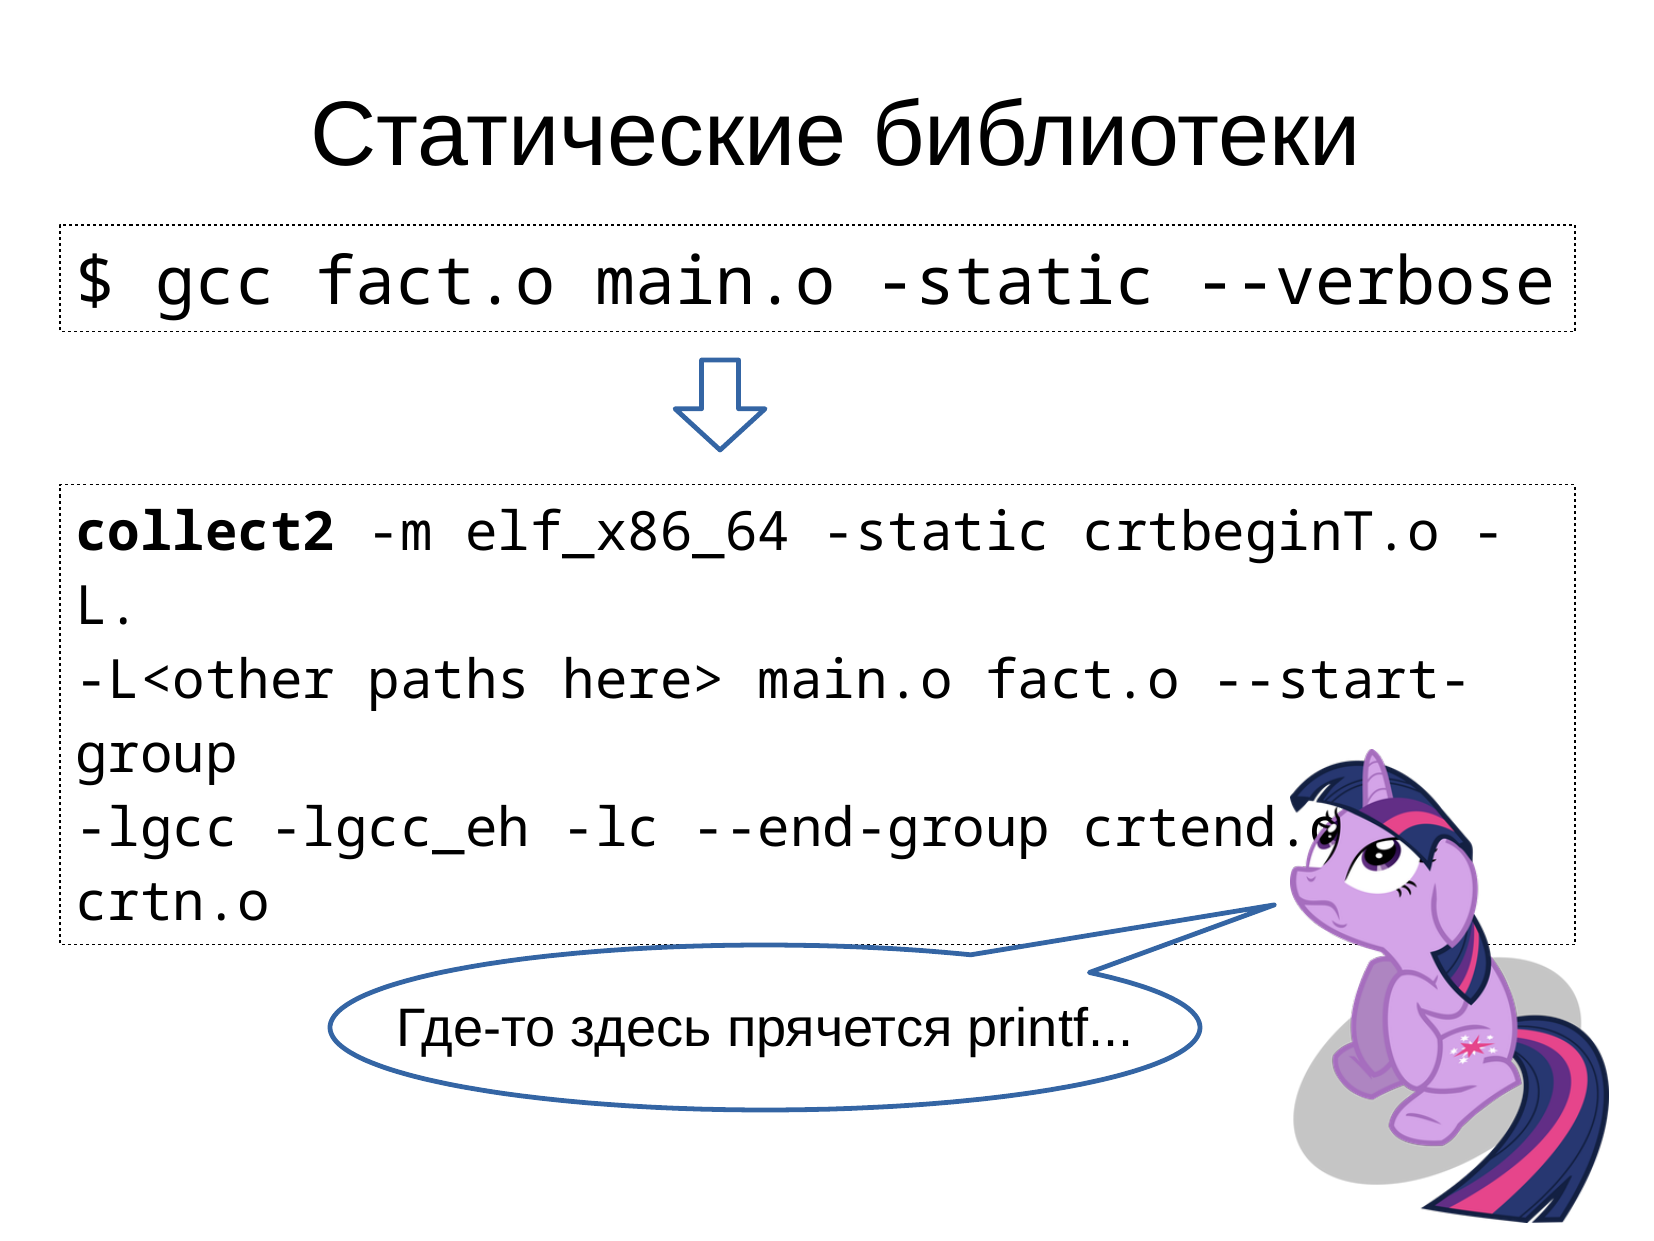

# Статические библиотеки
$ gcc fact.o main.o -static --verbose
collect2 -m elf_x86_64 -static crtbeginT.o -L.
-L<other paths here> main.o fact.o --start-group
-lgcc -lgcc_eh -lc --end-group crtend.o crtn.o
Где-то здесь прячется printf...